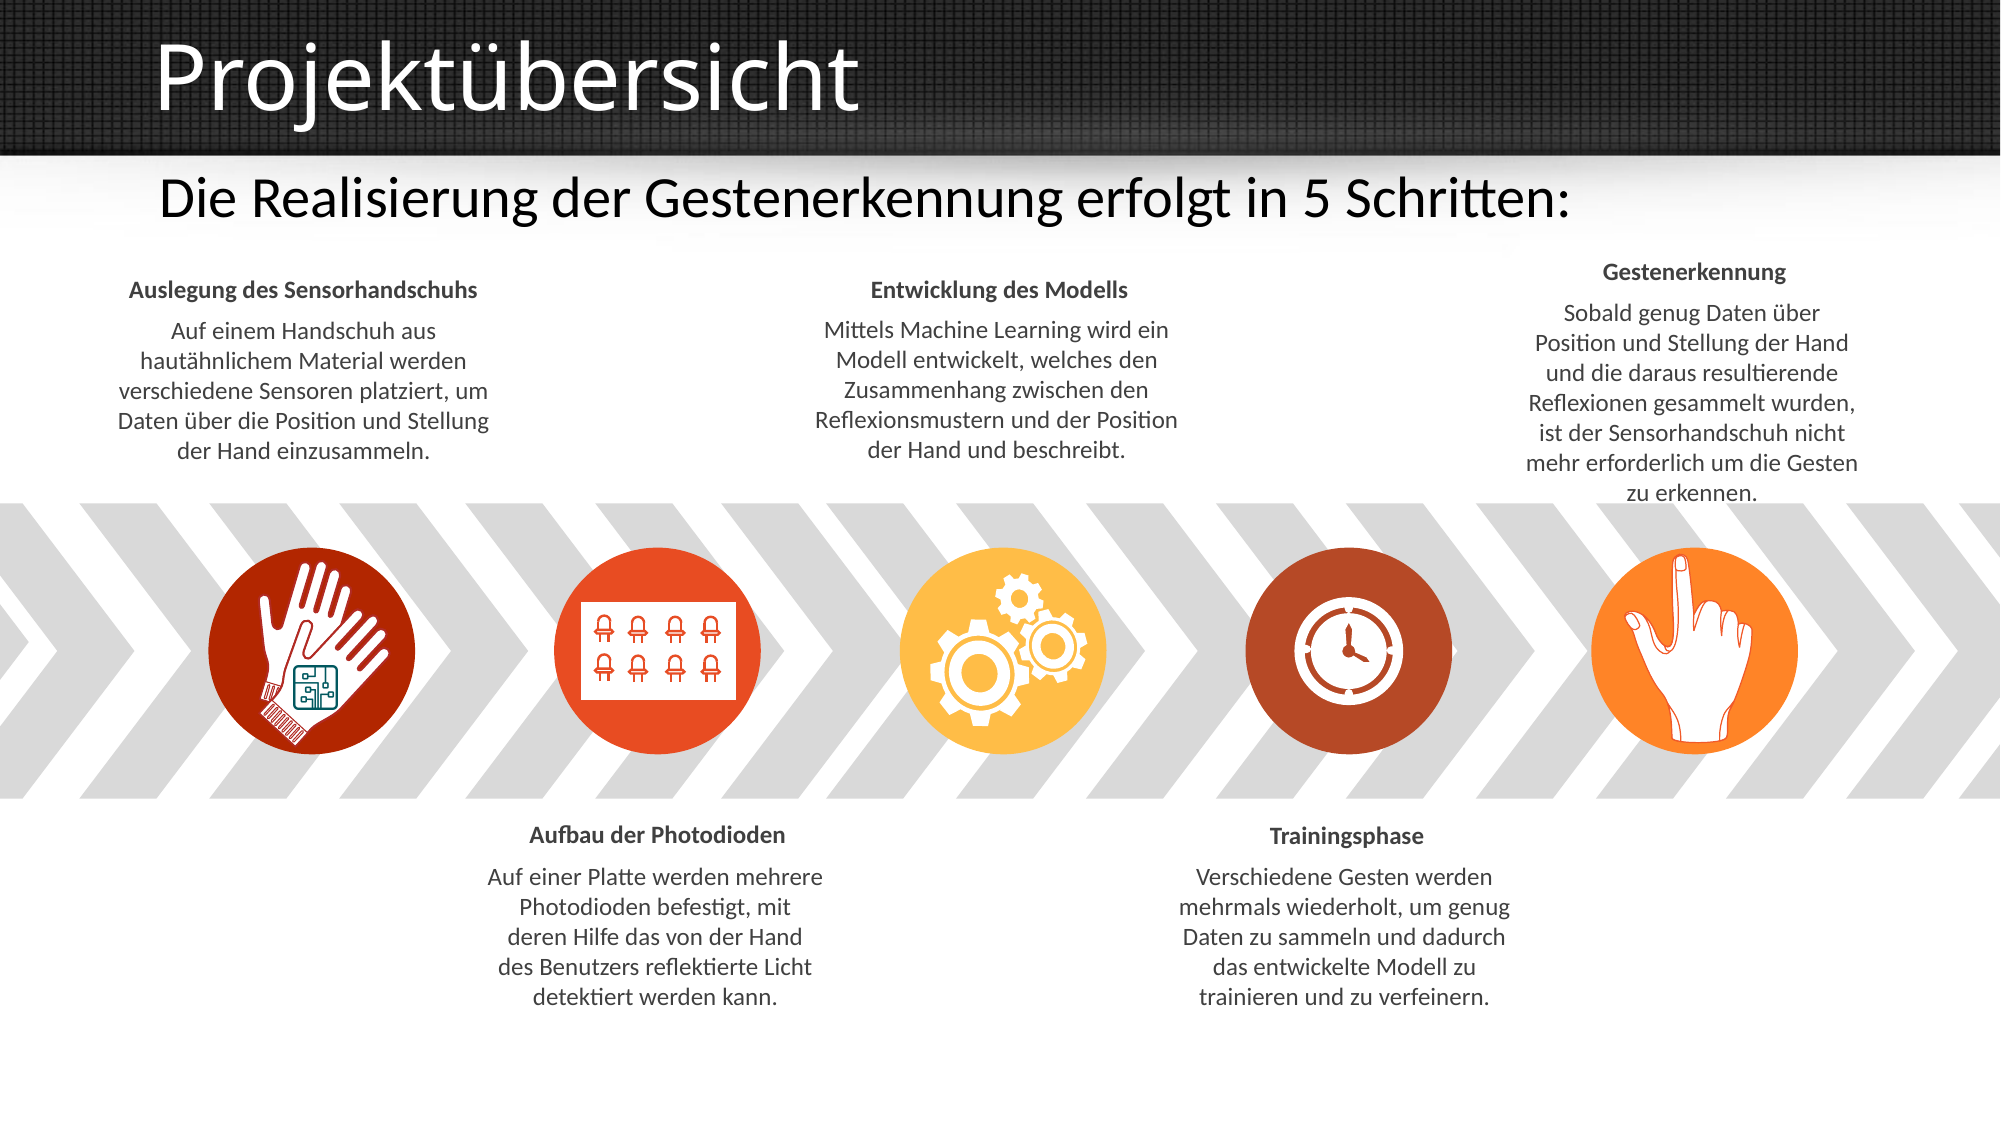

# Projektübersicht
Die Realisierung der Gestenerkennung erfolgt in 5 Schritten:
Gestenerkennung
Sobald genug Daten über Position und Stellung der Hand und die daraus resultierende Reflexionen gesammelt wurden, ist der Sensorhandschuh nicht mehr erforderlich um die Gesten zu erkennen.
Auslegung des Sensorhandschuhs
Auf einem Handschuh aus hautähnlichem Material werden verschiedene Sensoren platziert, um Daten über die Position und Stellung der Hand einzusammeln.
Entwicklung des Modells
Mittels Machine Learning wird ein Modell entwickelt, welches den Zusammenhang zwischen den Reflexionsmustern und der Position der Hand und beschreibt.
Aufbau der Photodioden
Auf einer Platte werden mehrere Photodioden befestigt, mit deren Hilfe das von der Hand des Benutzers reflektierte Licht detektiert werden kann.
Trainingsphase
Verschiedene Gesten werden mehrmals wiederholt, um genug Daten zu sammeln und dadurch das entwickelte Modell zu trainieren und zu verfeinern.